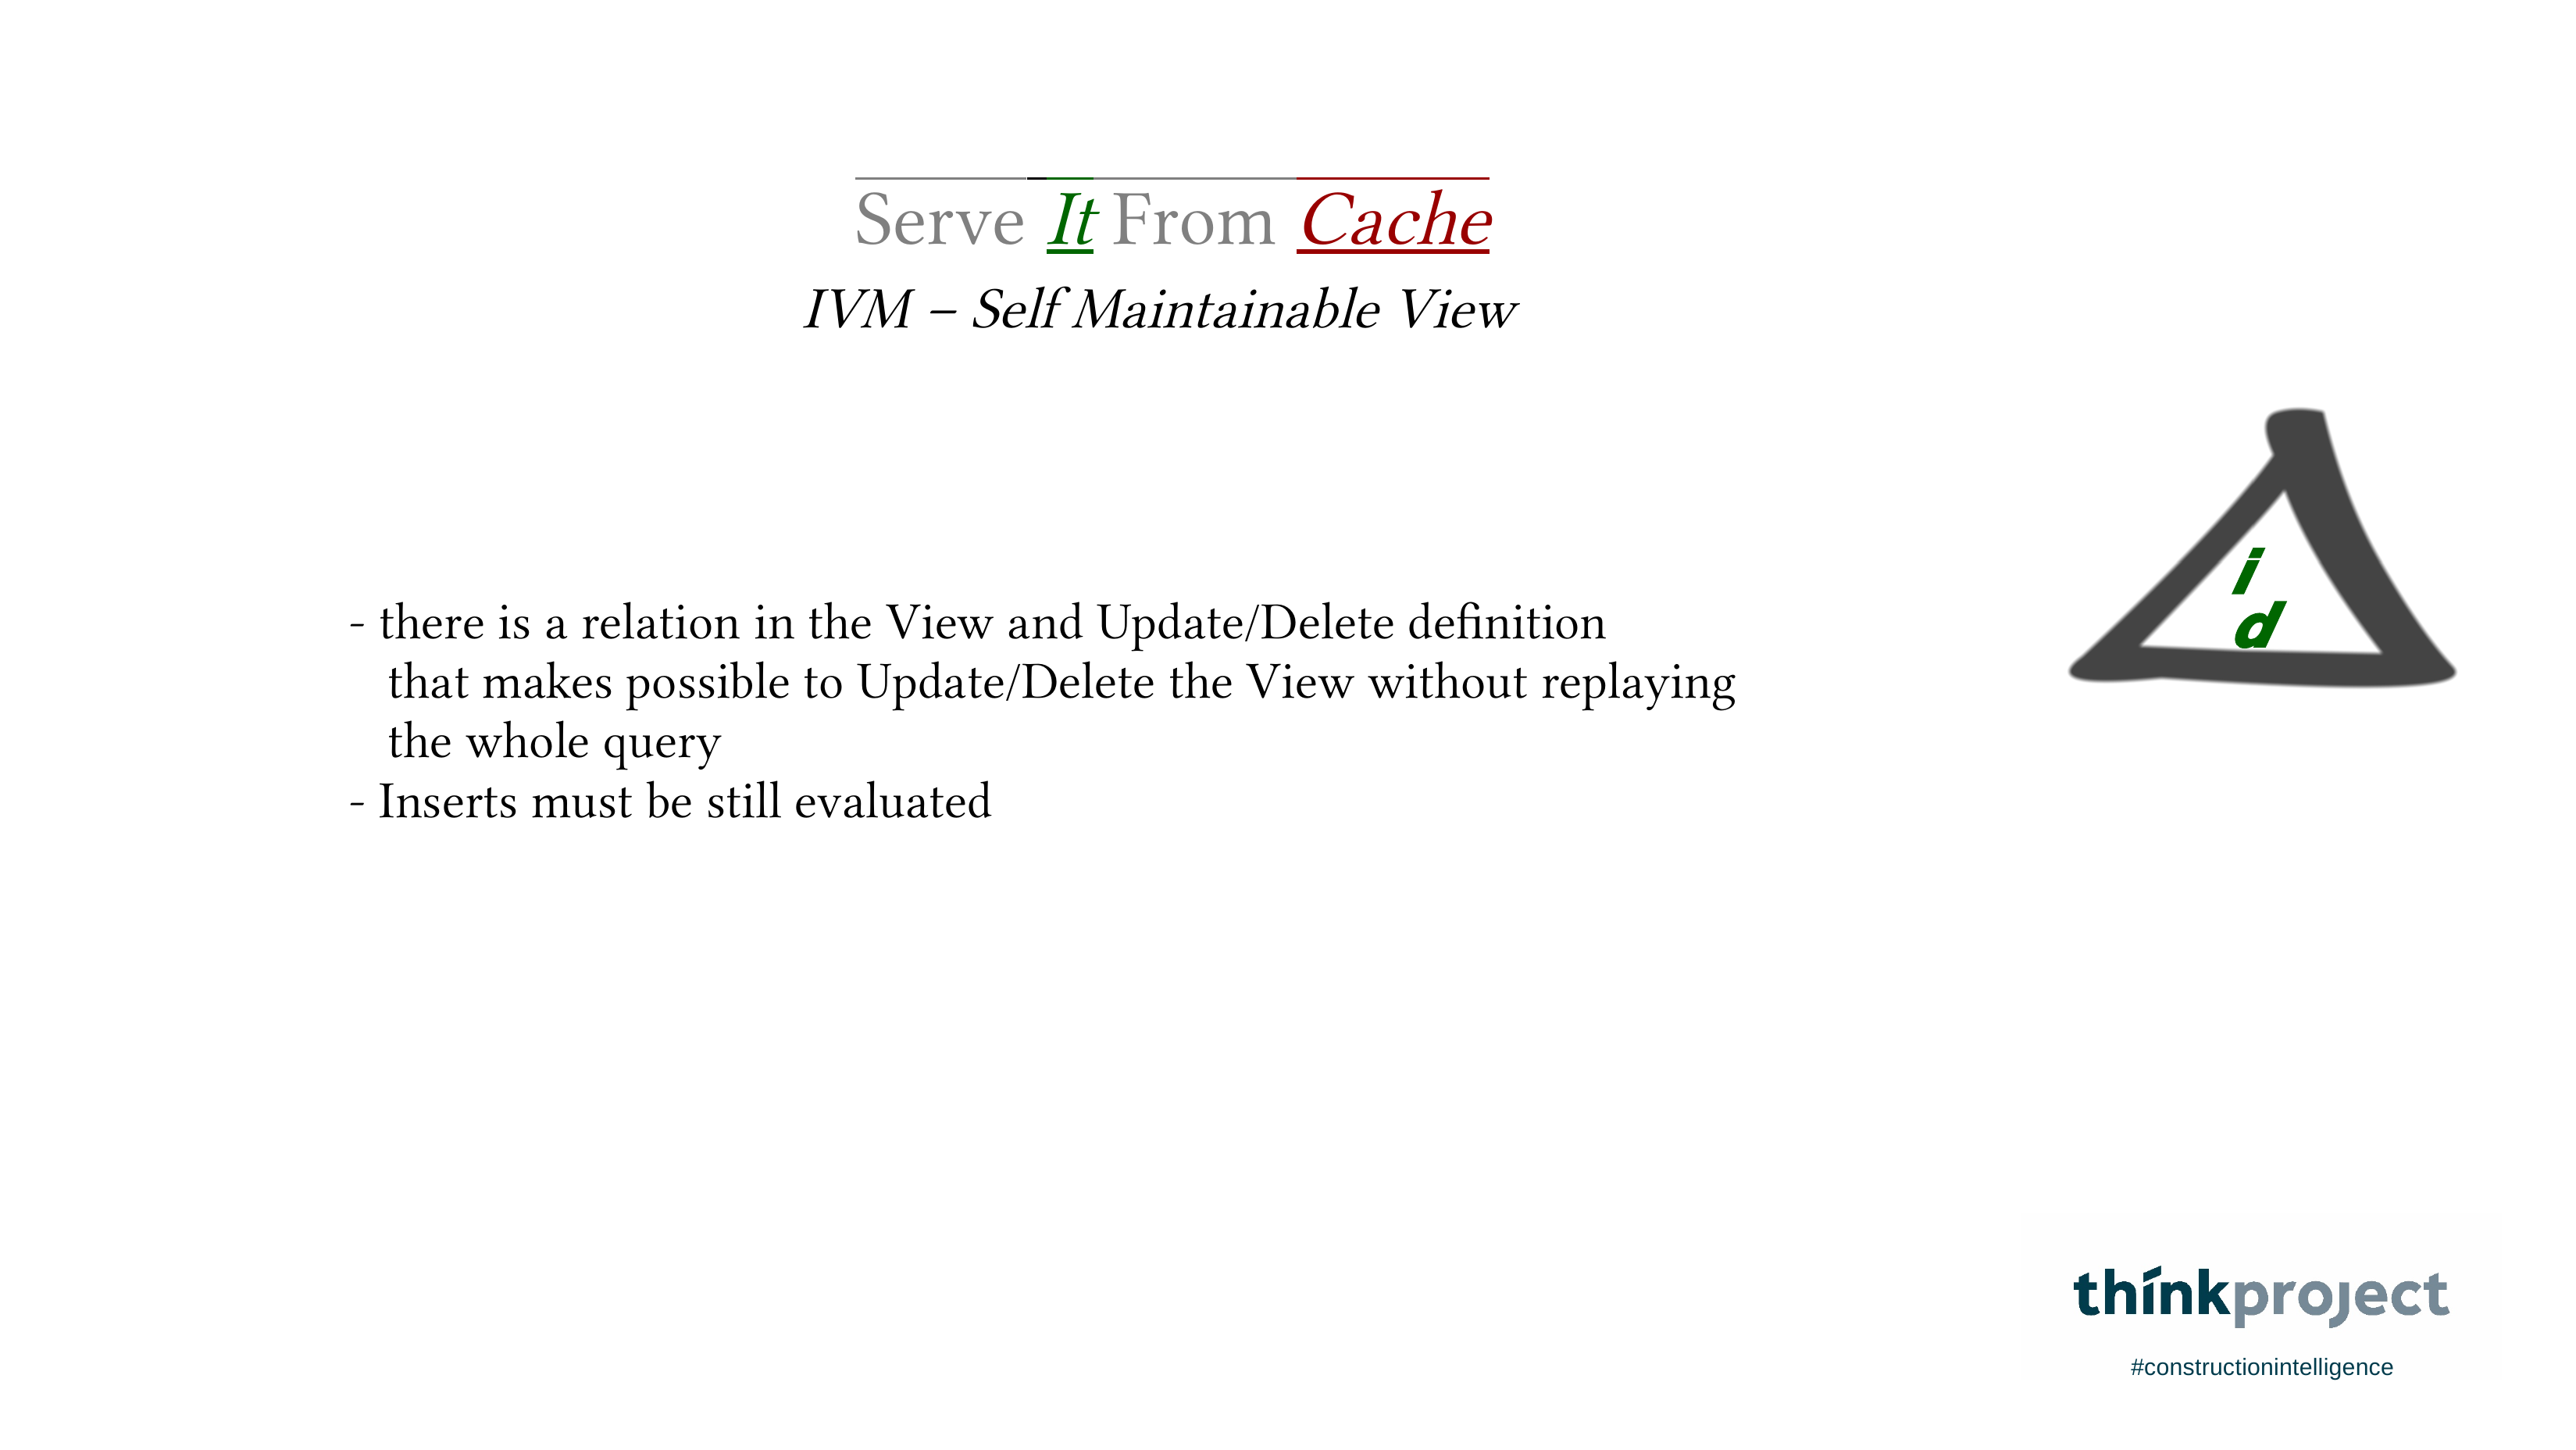

Serve It From Cache
IVM – Self Maintainable View
id
- there is a relation in the View and Update/Delete definition
 that makes possible to Update/Delete the View without replaying
 the whole query
- Inserts must be still evaluated